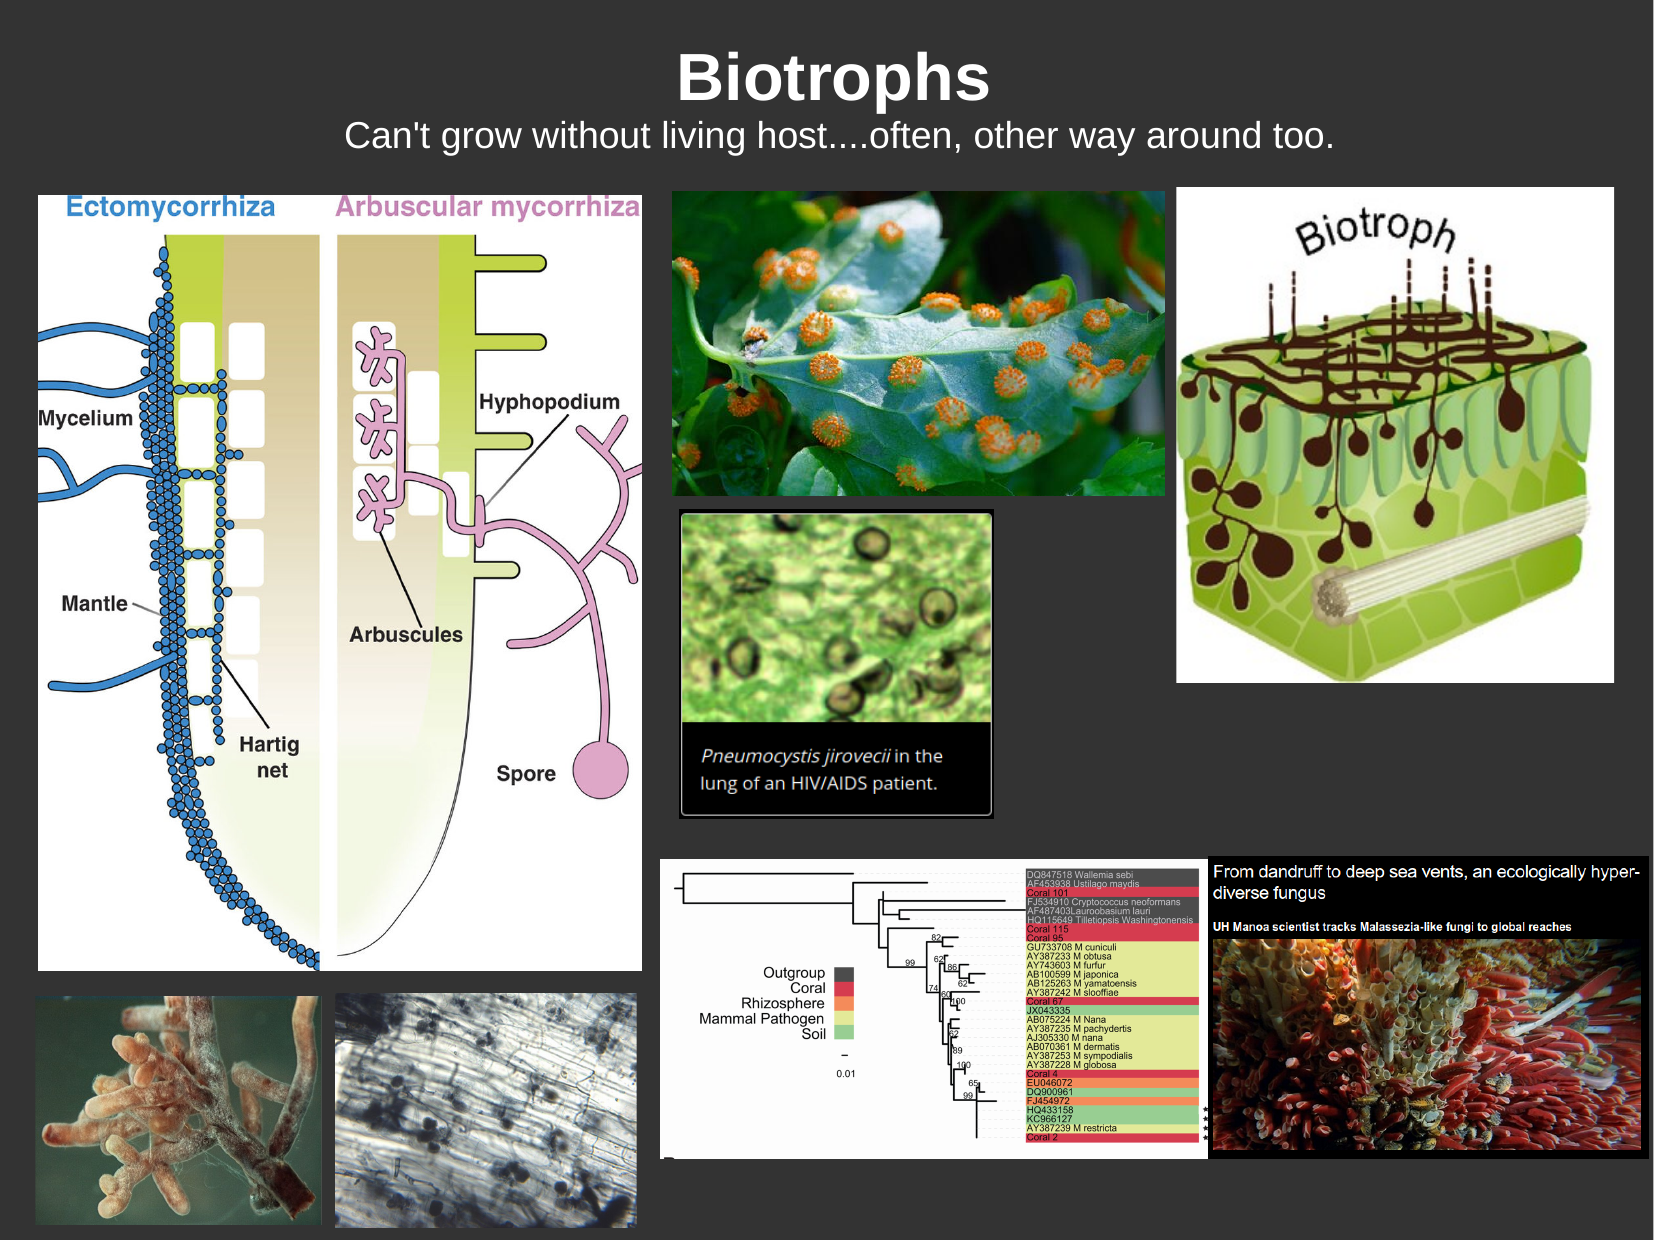

Biotrophs
Can't grow without living host....often, other way around too.